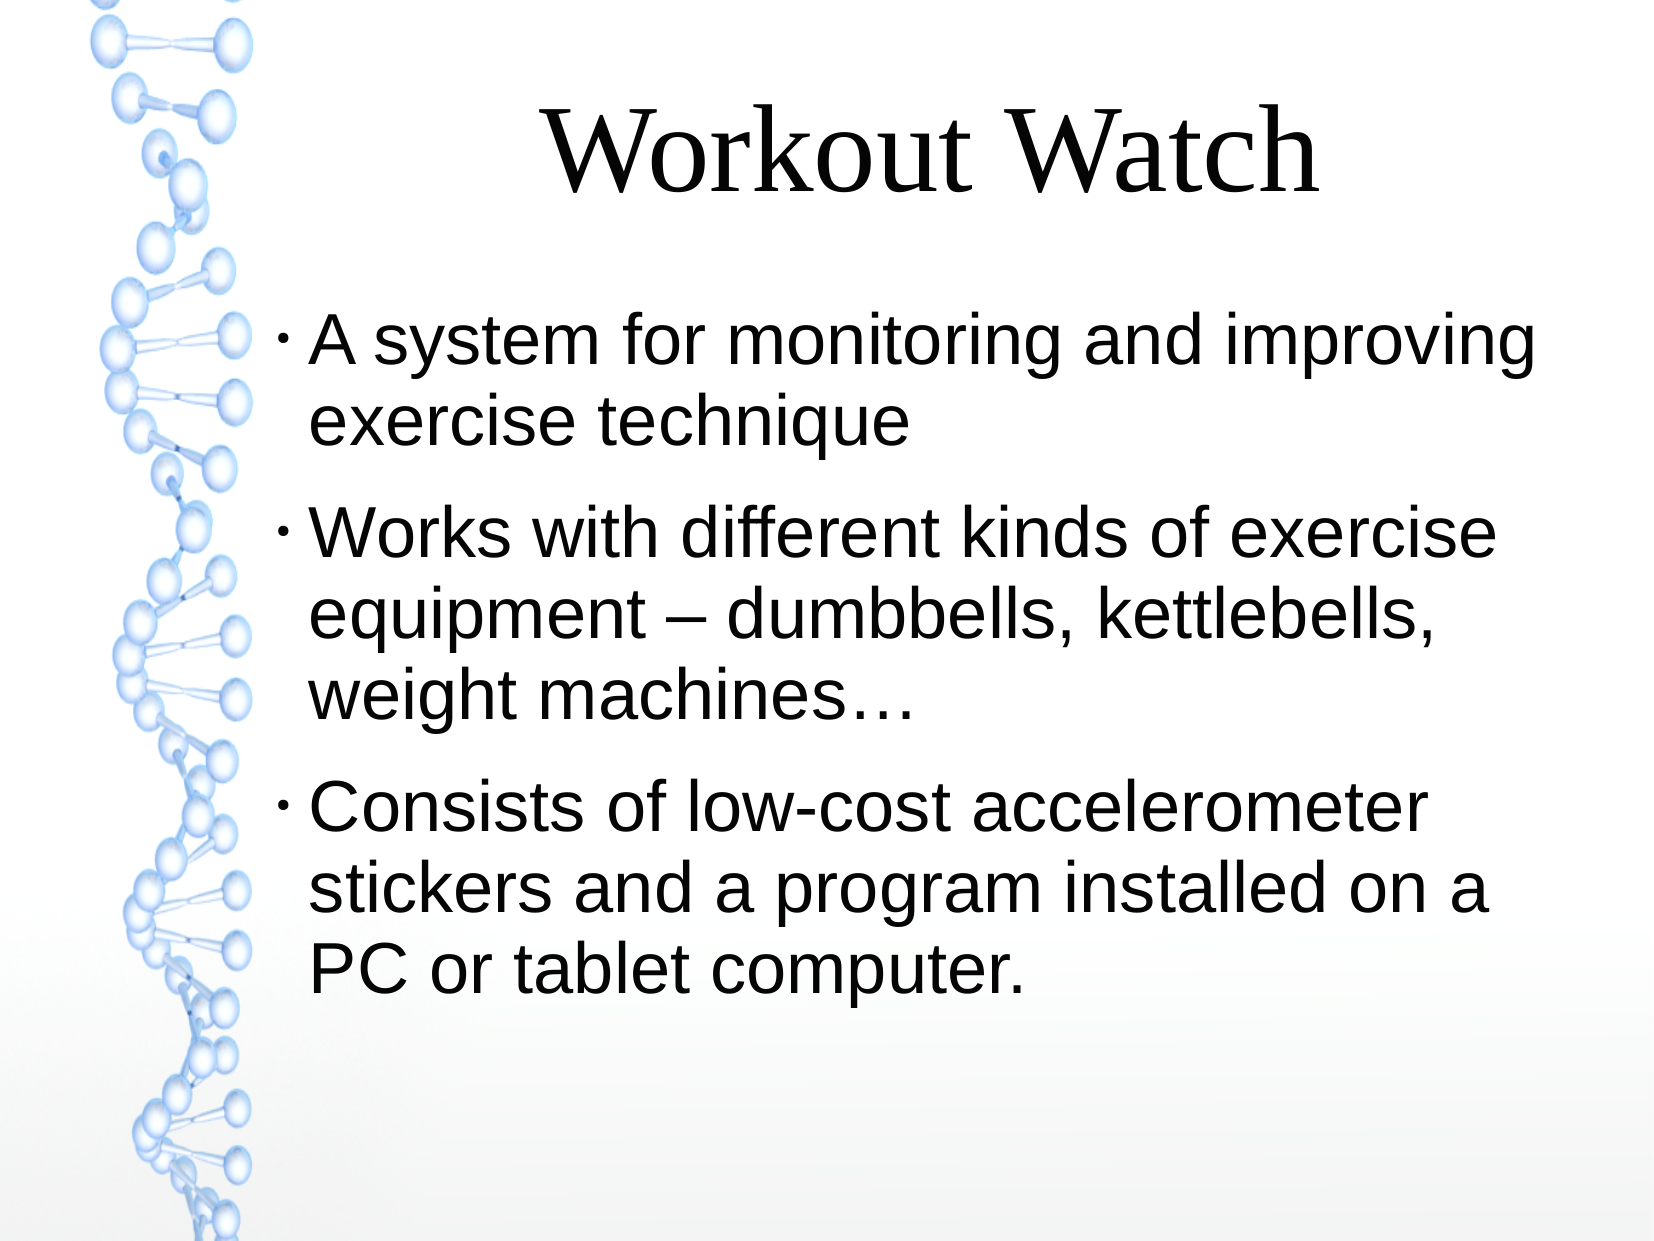

# Workout Watch
A system for monitoring and improving exercise technique
Works with different kinds of exercise equipment – dumbbells, kettlebells, weight machines…
Consists of low-cost accelerometer stickers and a program installed on a PC or tablet computer.